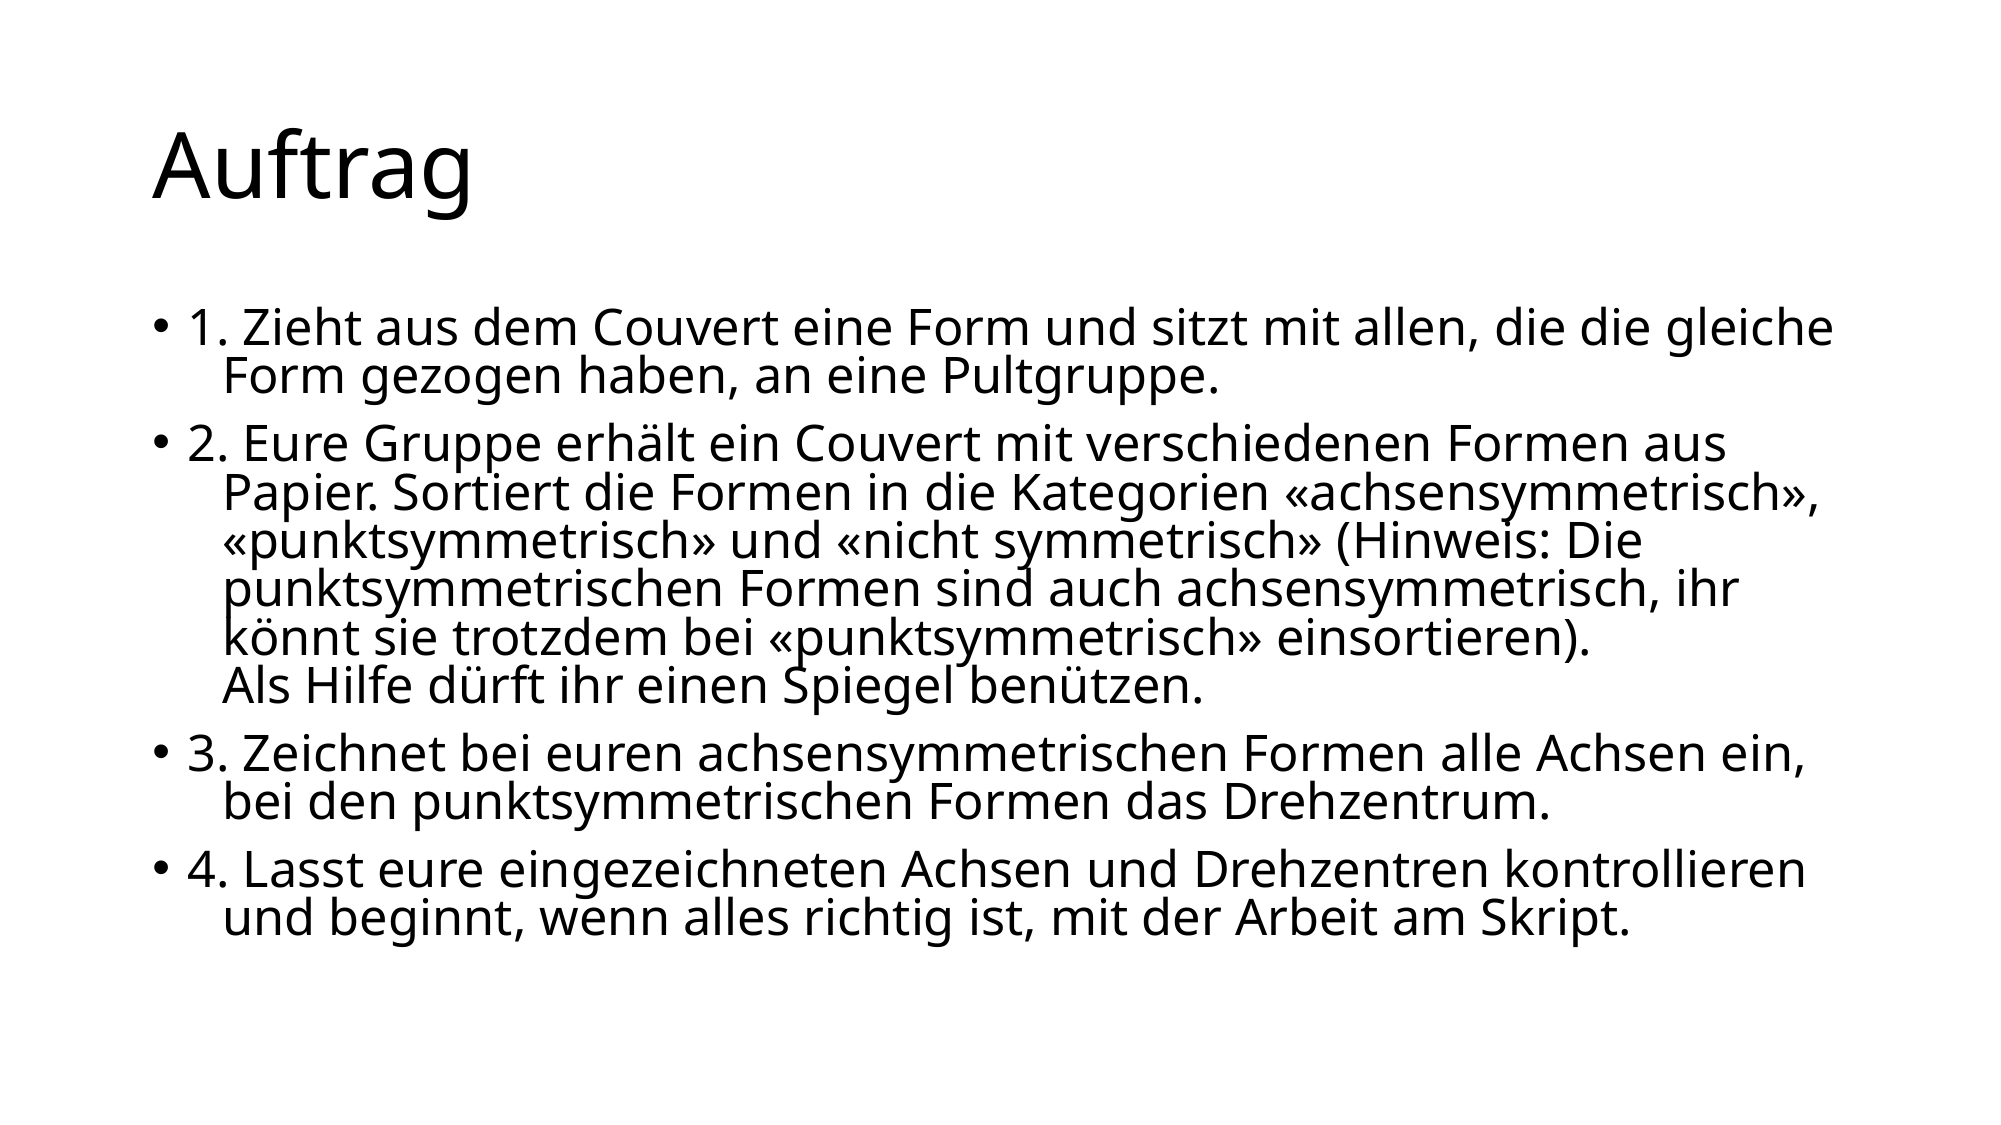

# Auftrag
1. Zieht aus dem Couvert eine Form und sitzt mit allen, die die gleiche Form gezogen haben, an eine Pultgruppe.
2. Eure Gruppe erhält ein Couvert mit verschiedenen Formen aus Papier. Sortiert die Formen in die Kategorien «achsensymmetrisch», «punktsymmetrisch» und «nicht symmetrisch» (Hinweis: Die punktsymmetrischen Formen sind auch achsensymmetrisch, ihr könnt sie trotzdem bei «punktsymmetrisch» einsortieren).
Als Hilfe dürft ihr einen Spiegel benützen.
3. Zeichnet bei euren achsensymmetrischen Formen alle Achsen ein, bei den punktsymmetrischen Formen das Drehzentrum.
4. Lasst eure eingezeichneten Achsen und Drehzentren kontrollieren und beginnt, wenn alles richtig ist, mit der Arbeit am Skript.